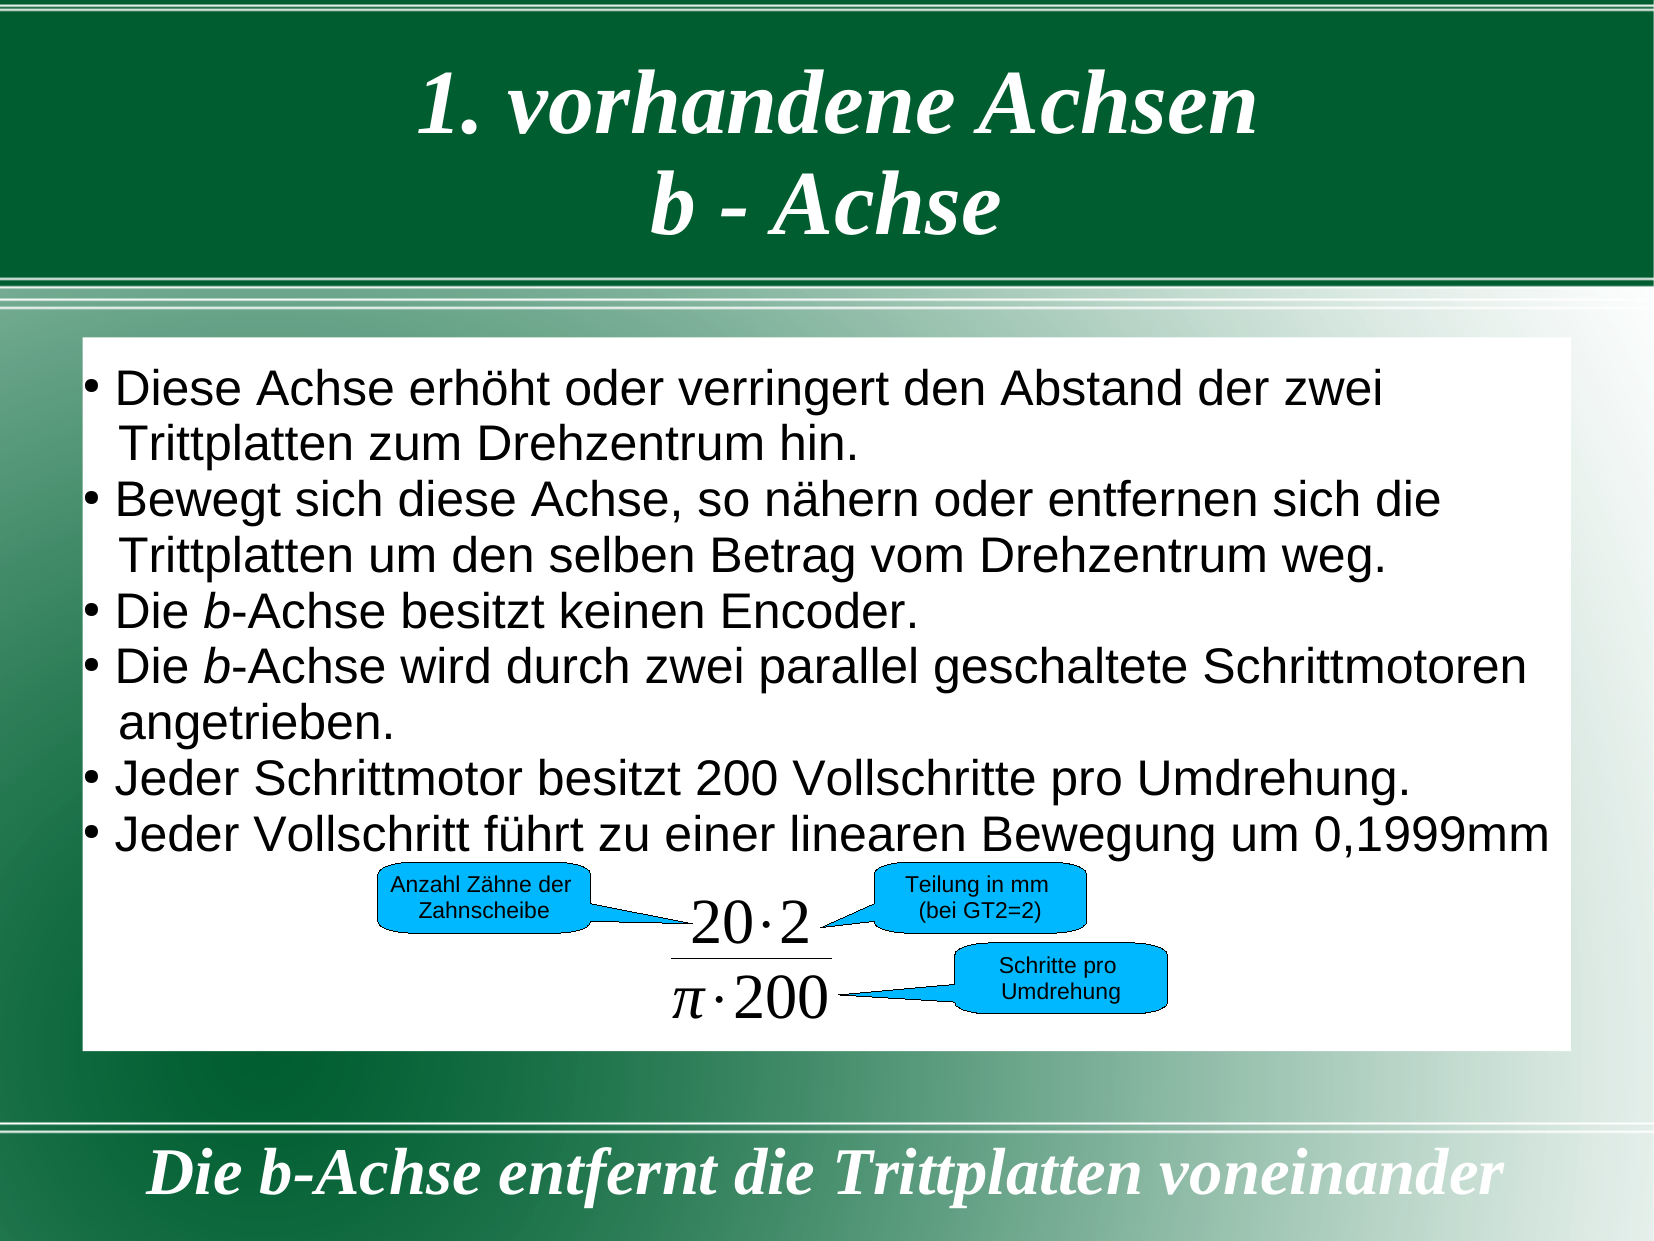

# 1. vorhandene Achsen b - Achse
 Diese Achse erhöht oder verringert den Abstand der zwei Trittplatten zum Drehzentrum hin.
 Bewegt sich diese Achse, so nähern oder entfernen sich die Trittplatten um den selben Betrag vom Drehzentrum weg.
 Die b-Achse besitzt keinen Encoder.
 Die b-Achse wird durch zwei parallel geschaltete Schrittmotoren angetrieben.
 Jeder Schrittmotor besitzt 200 Vollschritte pro Umdrehung.
 Jeder Vollschritt führt zu einer linearen Bewegung um 0,1999mm
Anzahl Zähne der
Zahnscheibe
Teilung in mm
(bei GT2=2)
Schritte pro
Umdrehung
Die b-Achse entfernt die Trittplatten voneinander